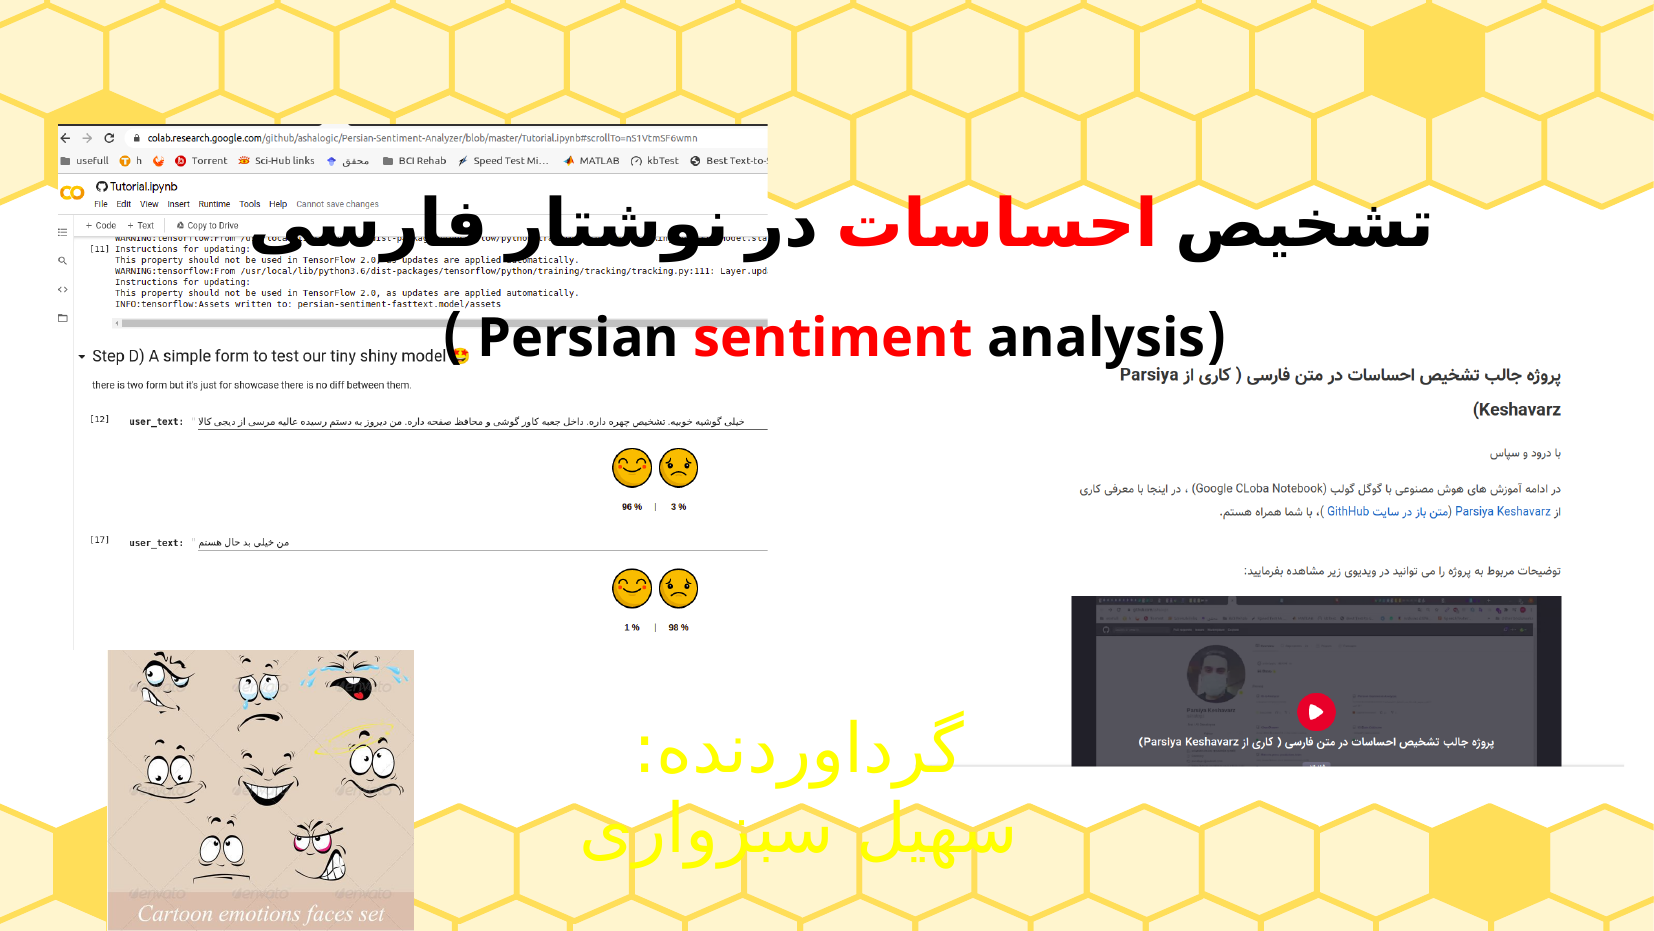

تشخیص احساسات در نوشتار فارسی
 (Persian sentiment analysis )
# گرداوردنده: سهیل سبزواری